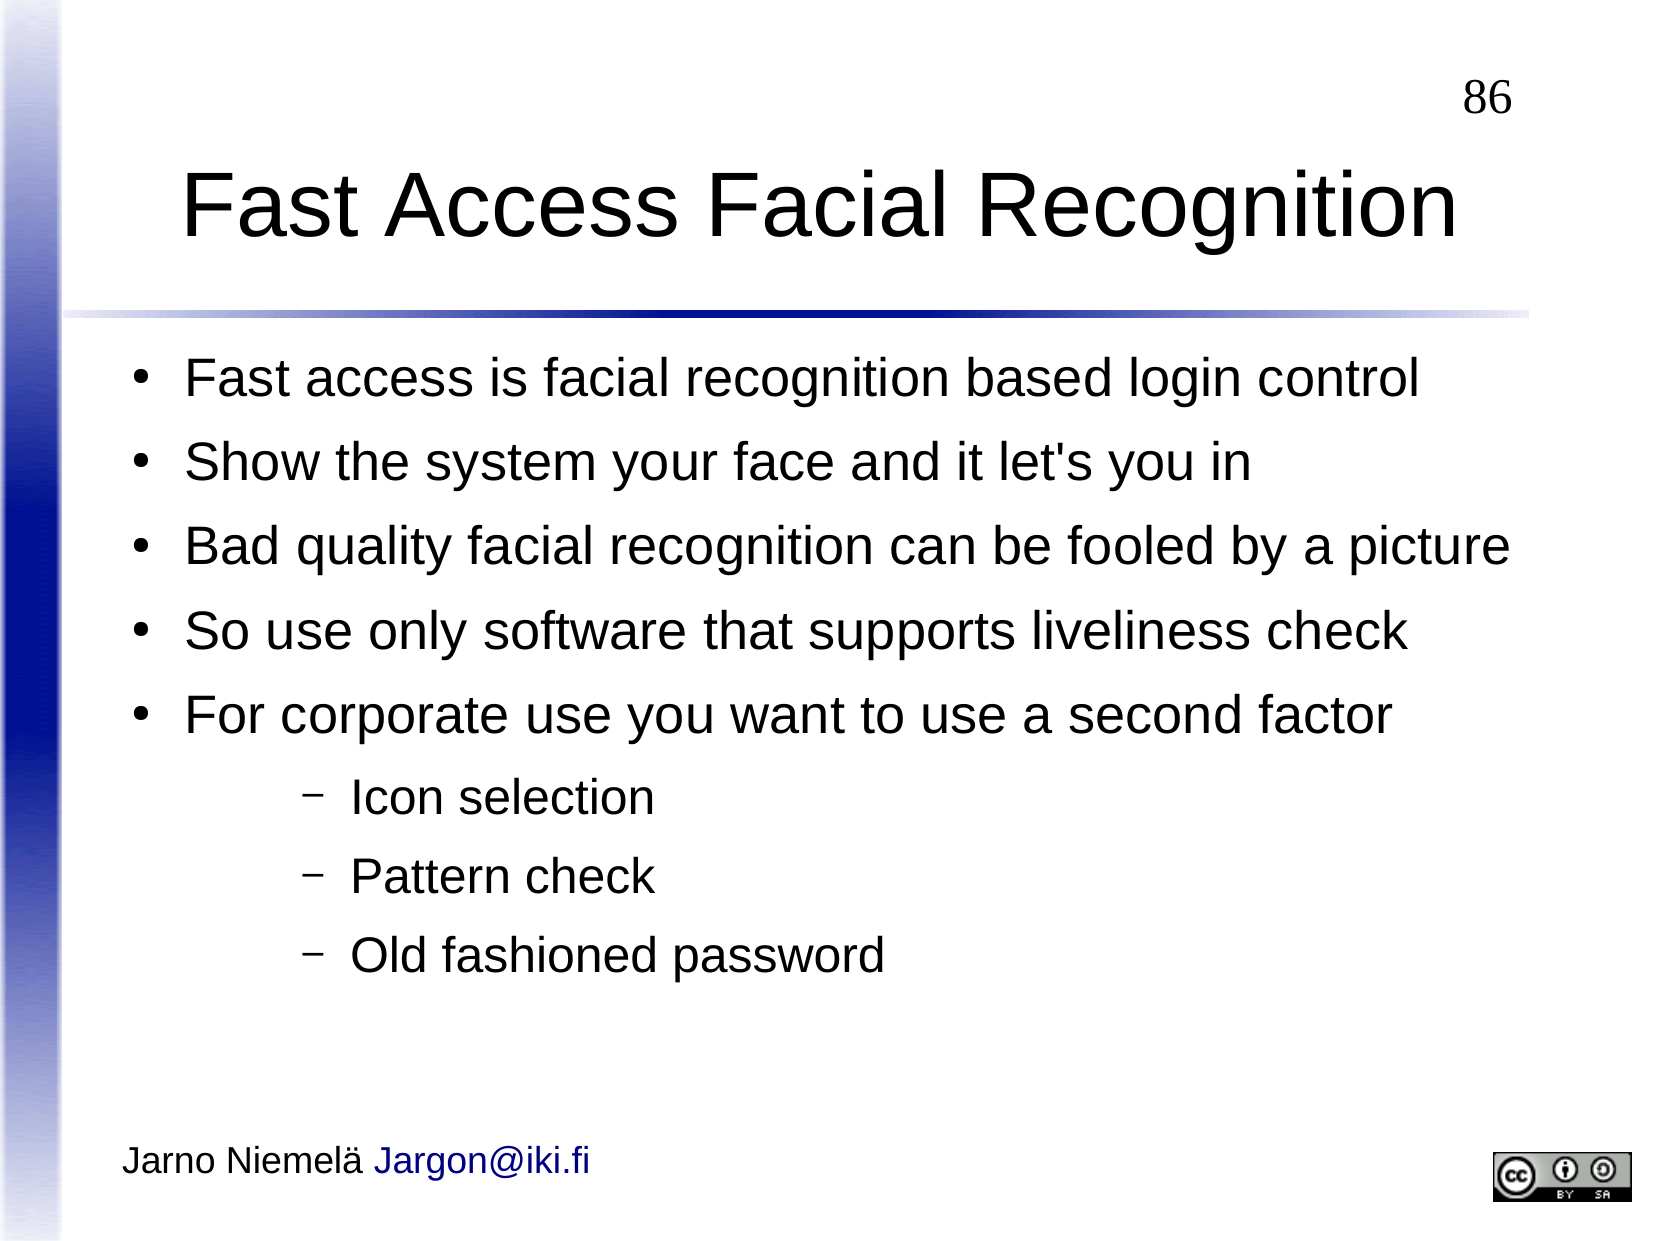

# Fast Access Facial Recognition
Fast access is facial recognition based login control
Show the system your face and it let's you in
Bad quality facial recognition can be fooled by a picture
So use only software that supports liveliness check
For corporate use you want to use a second factor
Icon selection
Pattern check
Old fashioned password